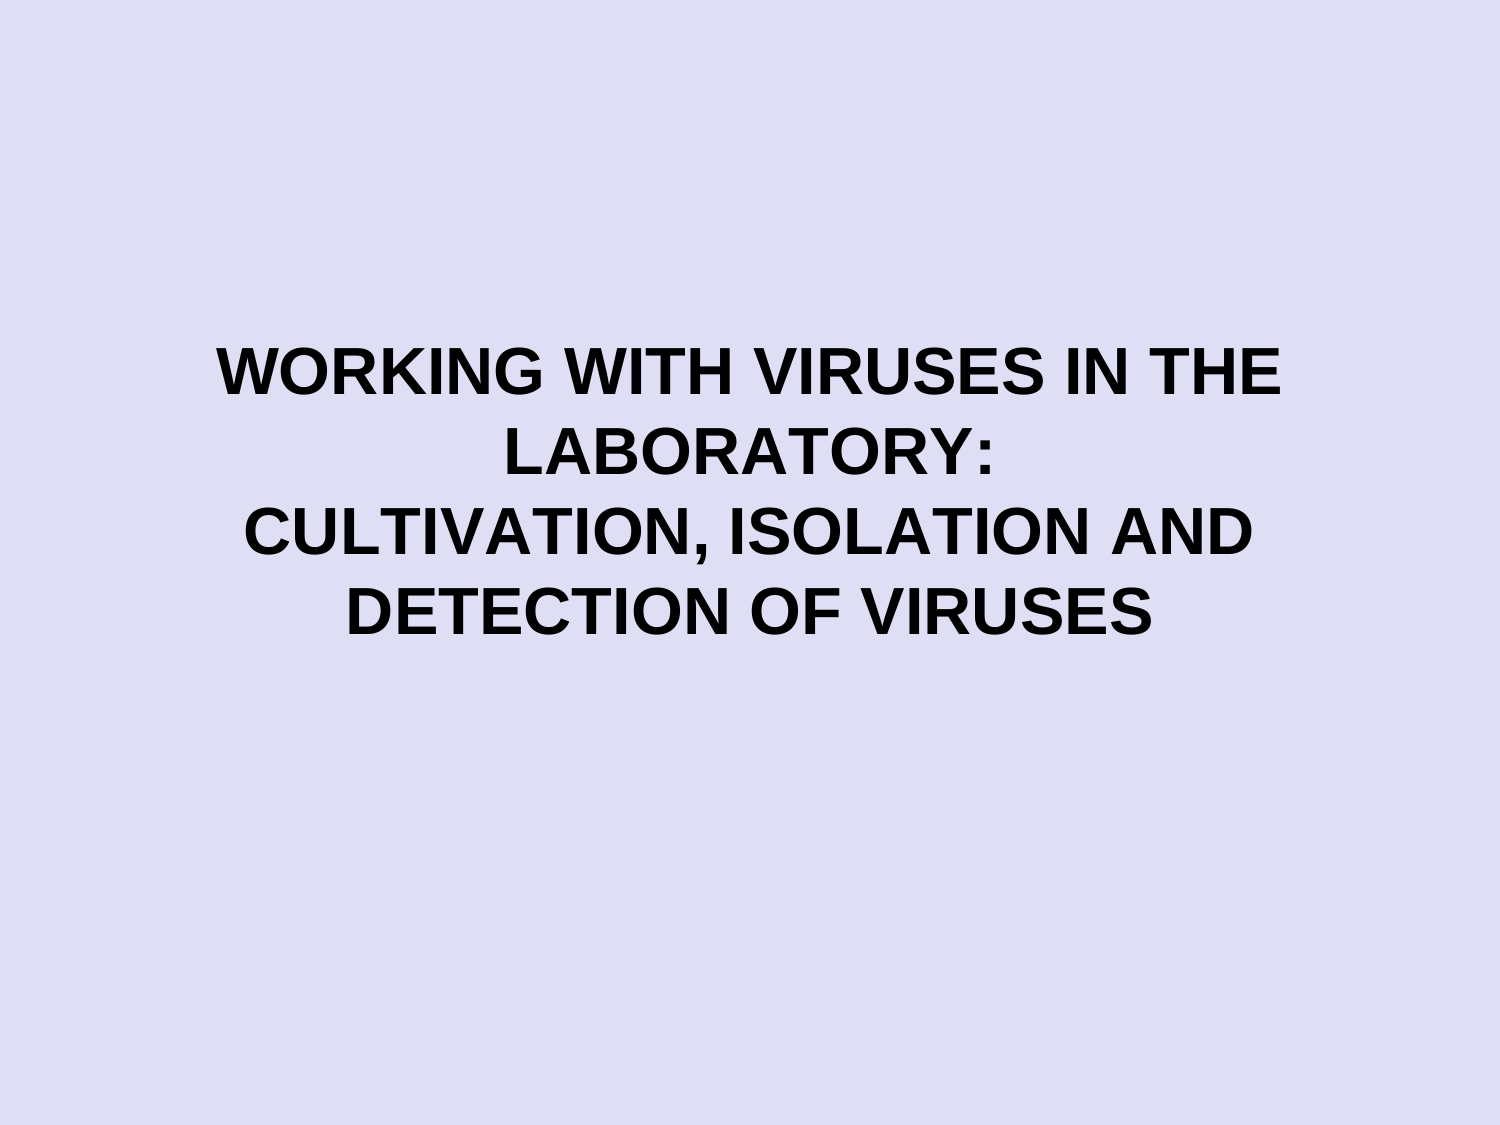

# WORKING WITH VIRUSES IN THE LABORATORY: CULTIVATION, ISOLATION AND DETECTION OF VIRUSES